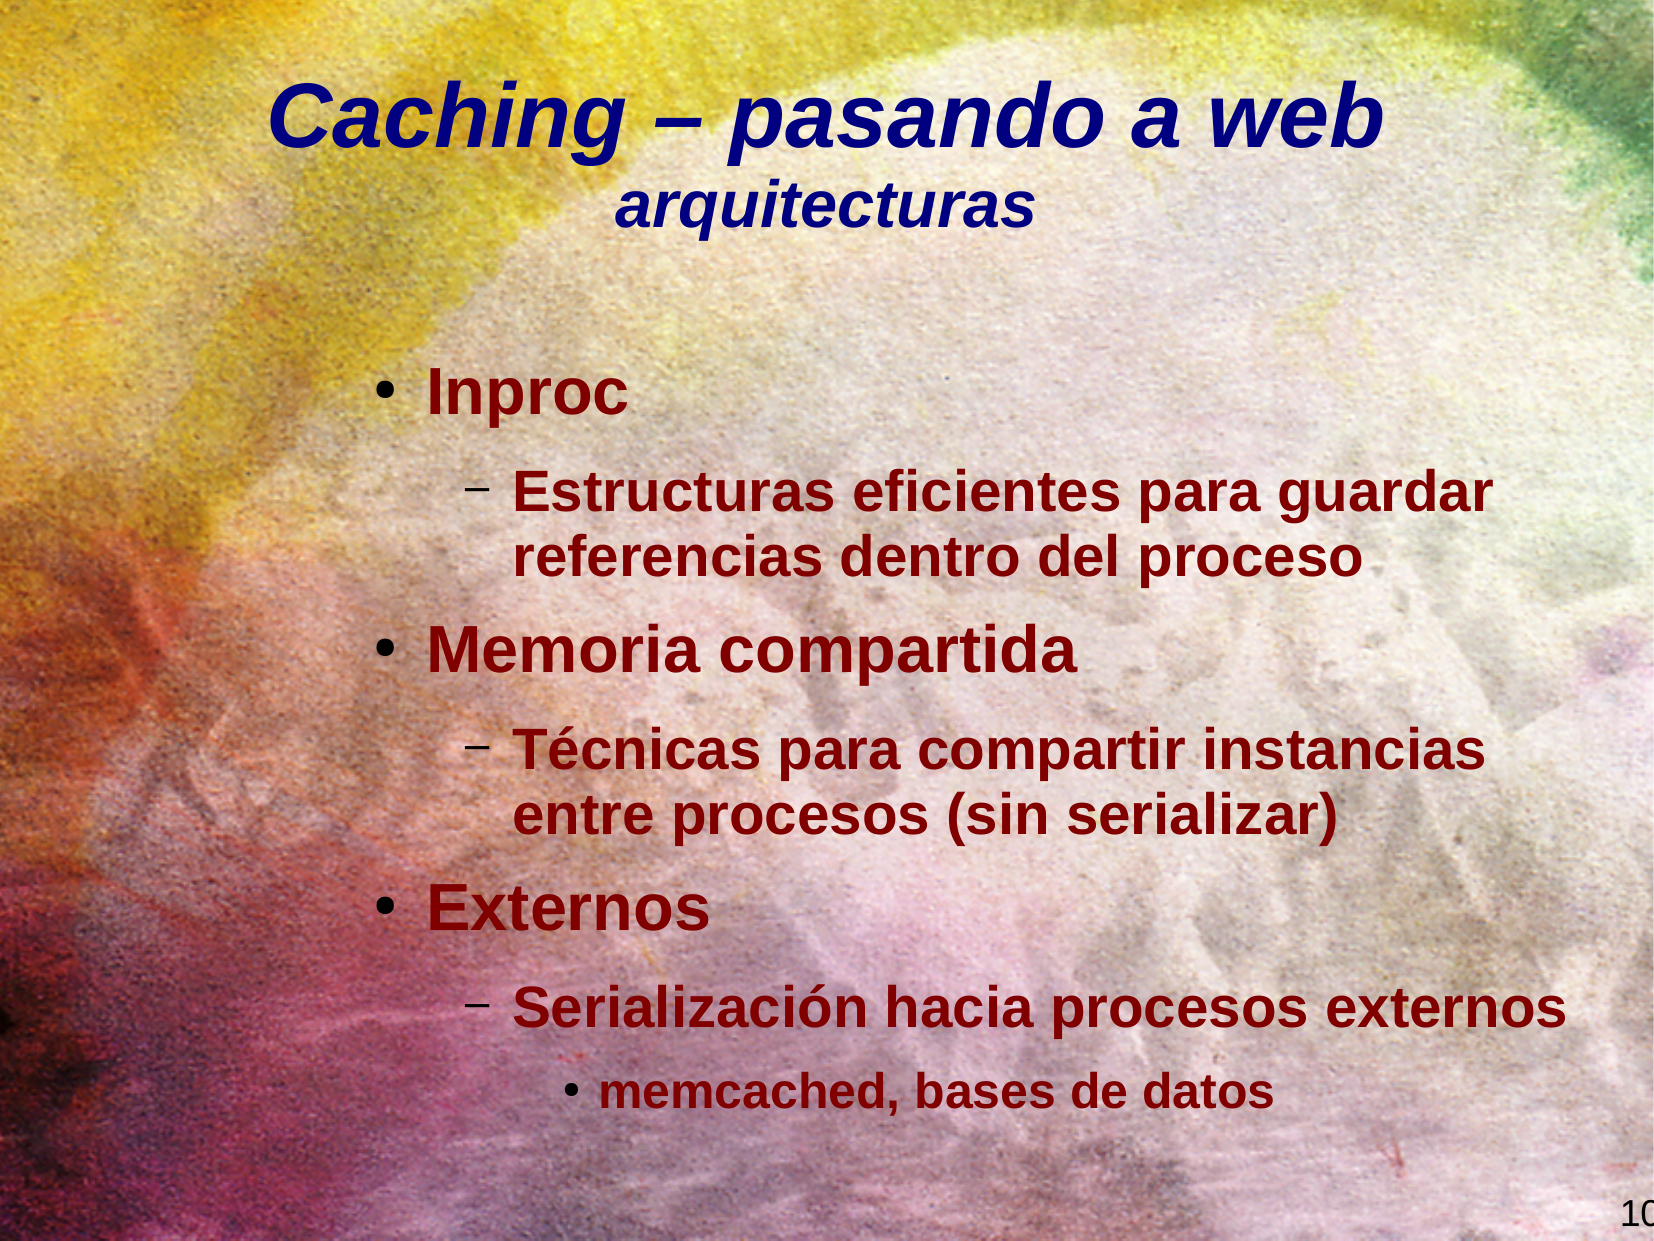

# Caching – pasando a web arquitecturas
Inproc
Estructuras eficientes para guardar referencias dentro del proceso
Memoria compartida
Técnicas para compartir instancias entre procesos (sin serializar)
Externos
Serialización hacia procesos externos
memcached, bases de datos
10